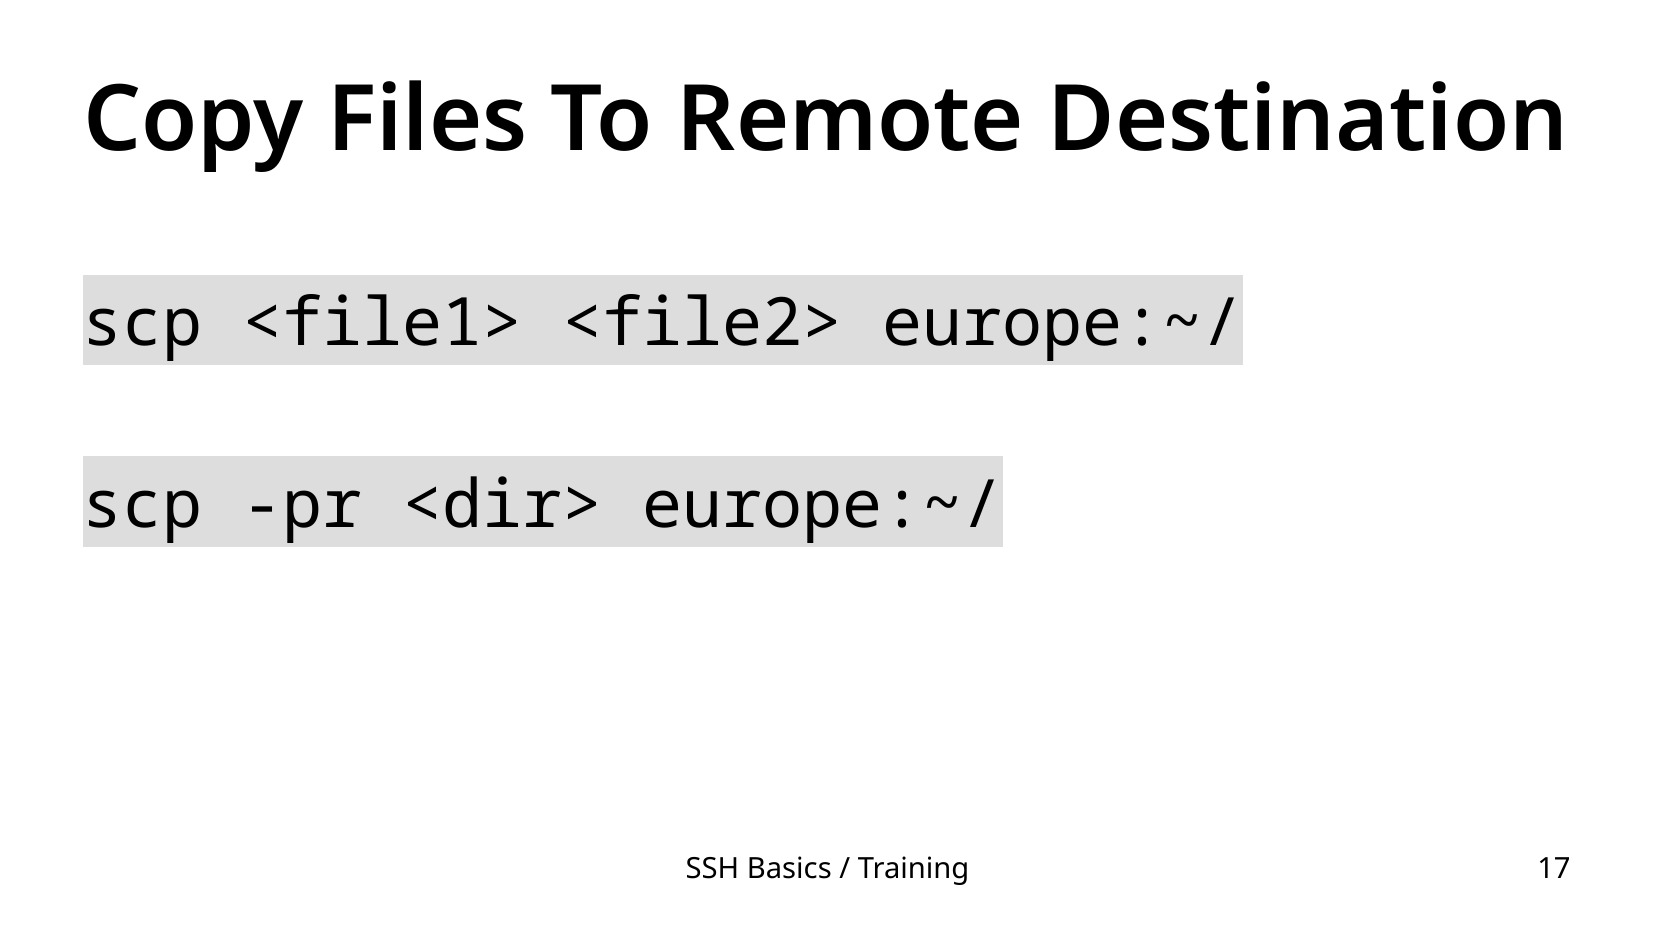

# Copy Files To Remote Destination
scp <file1> <file2> europe:~/
scp -pr <dir> europe:~/
SSH Basics / Training
17